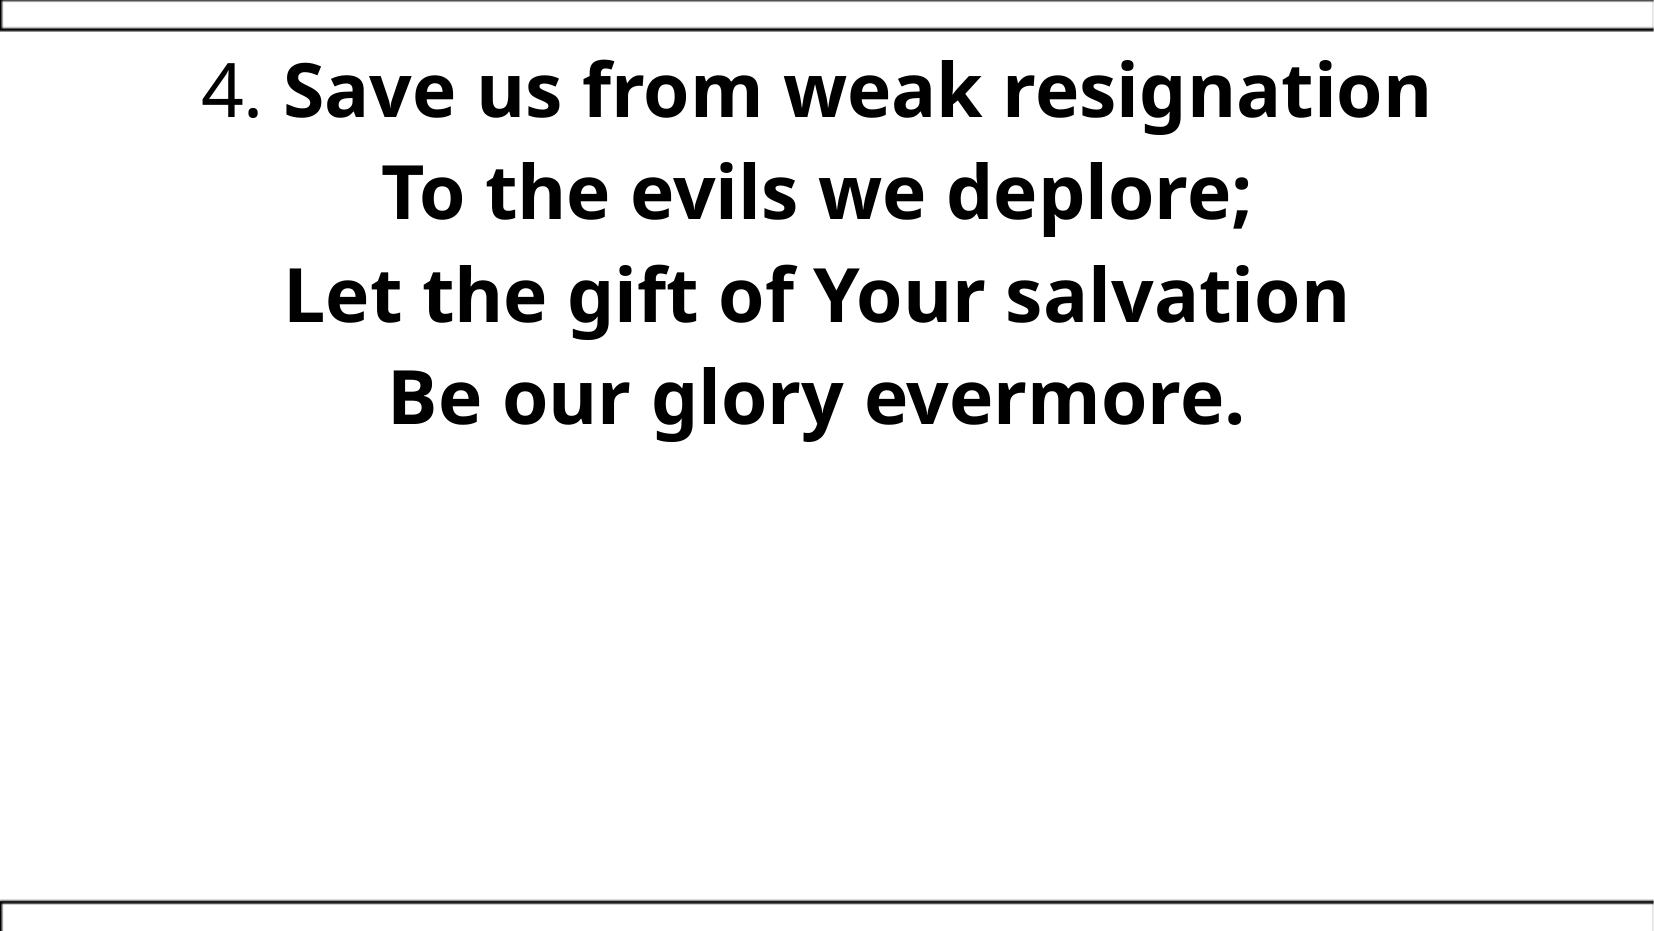

4. Save us from weak resignation
To the evils we deplore;
Let the gift of Your salvation
Be our glory evermore.